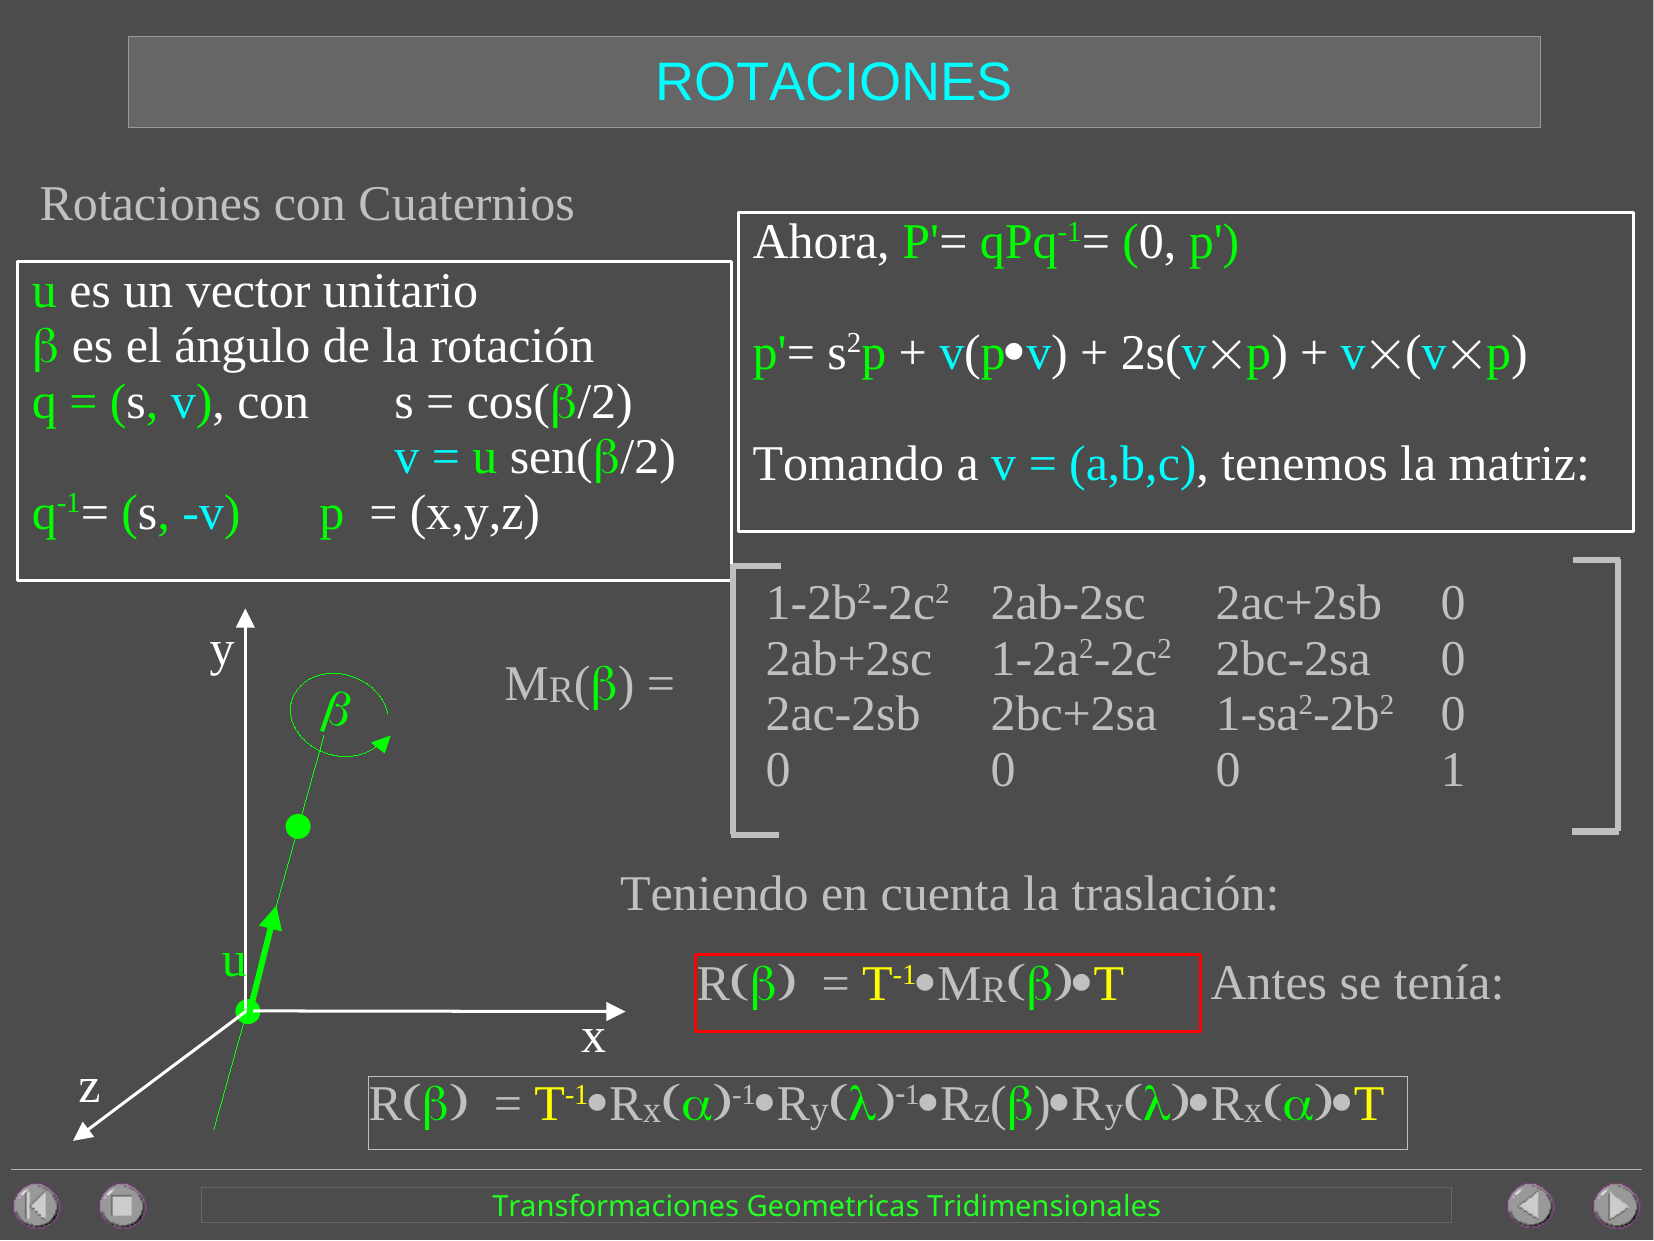

# ROTACIONES
Rotaciones con Cuaternios
 Ahora, P'= qPq-1= (0, p')
 p'= s2p + v(pv) + 2s(vp) + v(vp)
 Tomando a v = (a,b,c), tenemos la matriz:
 u es un vector unitario
 b es el ángulo de la rotación
 q = (s, v), con		s = cos(b/2)
 					v = u sen(b/2)
 q-1= (s, -v)		p = (x,y,z)
1-2b2-2c2	2ab-2sc	2ac+2sb	0
2ab+2sc	1-2a2-2c2	2bc-2sa	0
2ac-2sb	2bc+2sa	1-sa2-2b2	0
0			0			0			1
MR(b) =
y
x
z
b
Teniendo en cuenta la traslación:
u
Rb= T-1MRbT
Antes se tenía:
Rb= T-1Rxa-1Ryl1Rz(b)RylRxaT